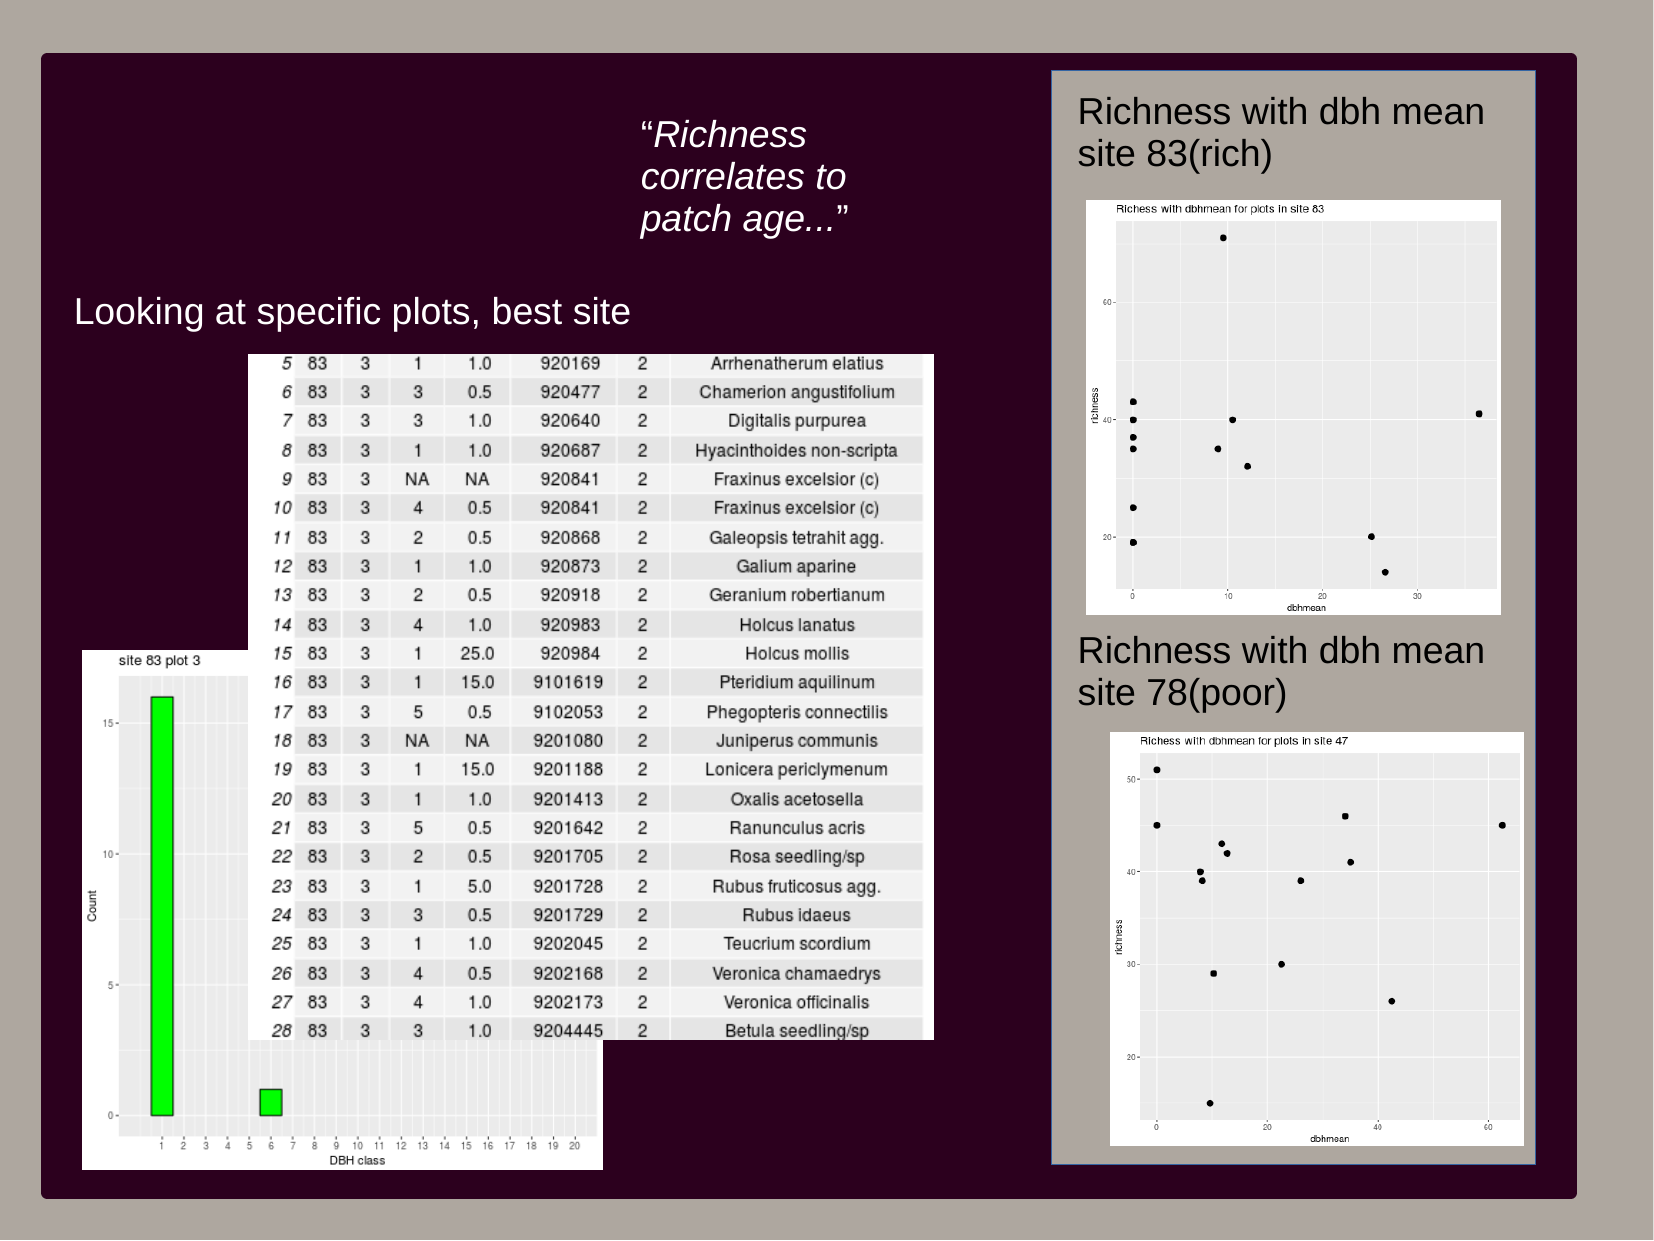

Richness with dbh mean site 83(rich)
“Richness correlates to patch age...”
Looking at specific plots, best site
Richness with dbh mean site 78(poor)